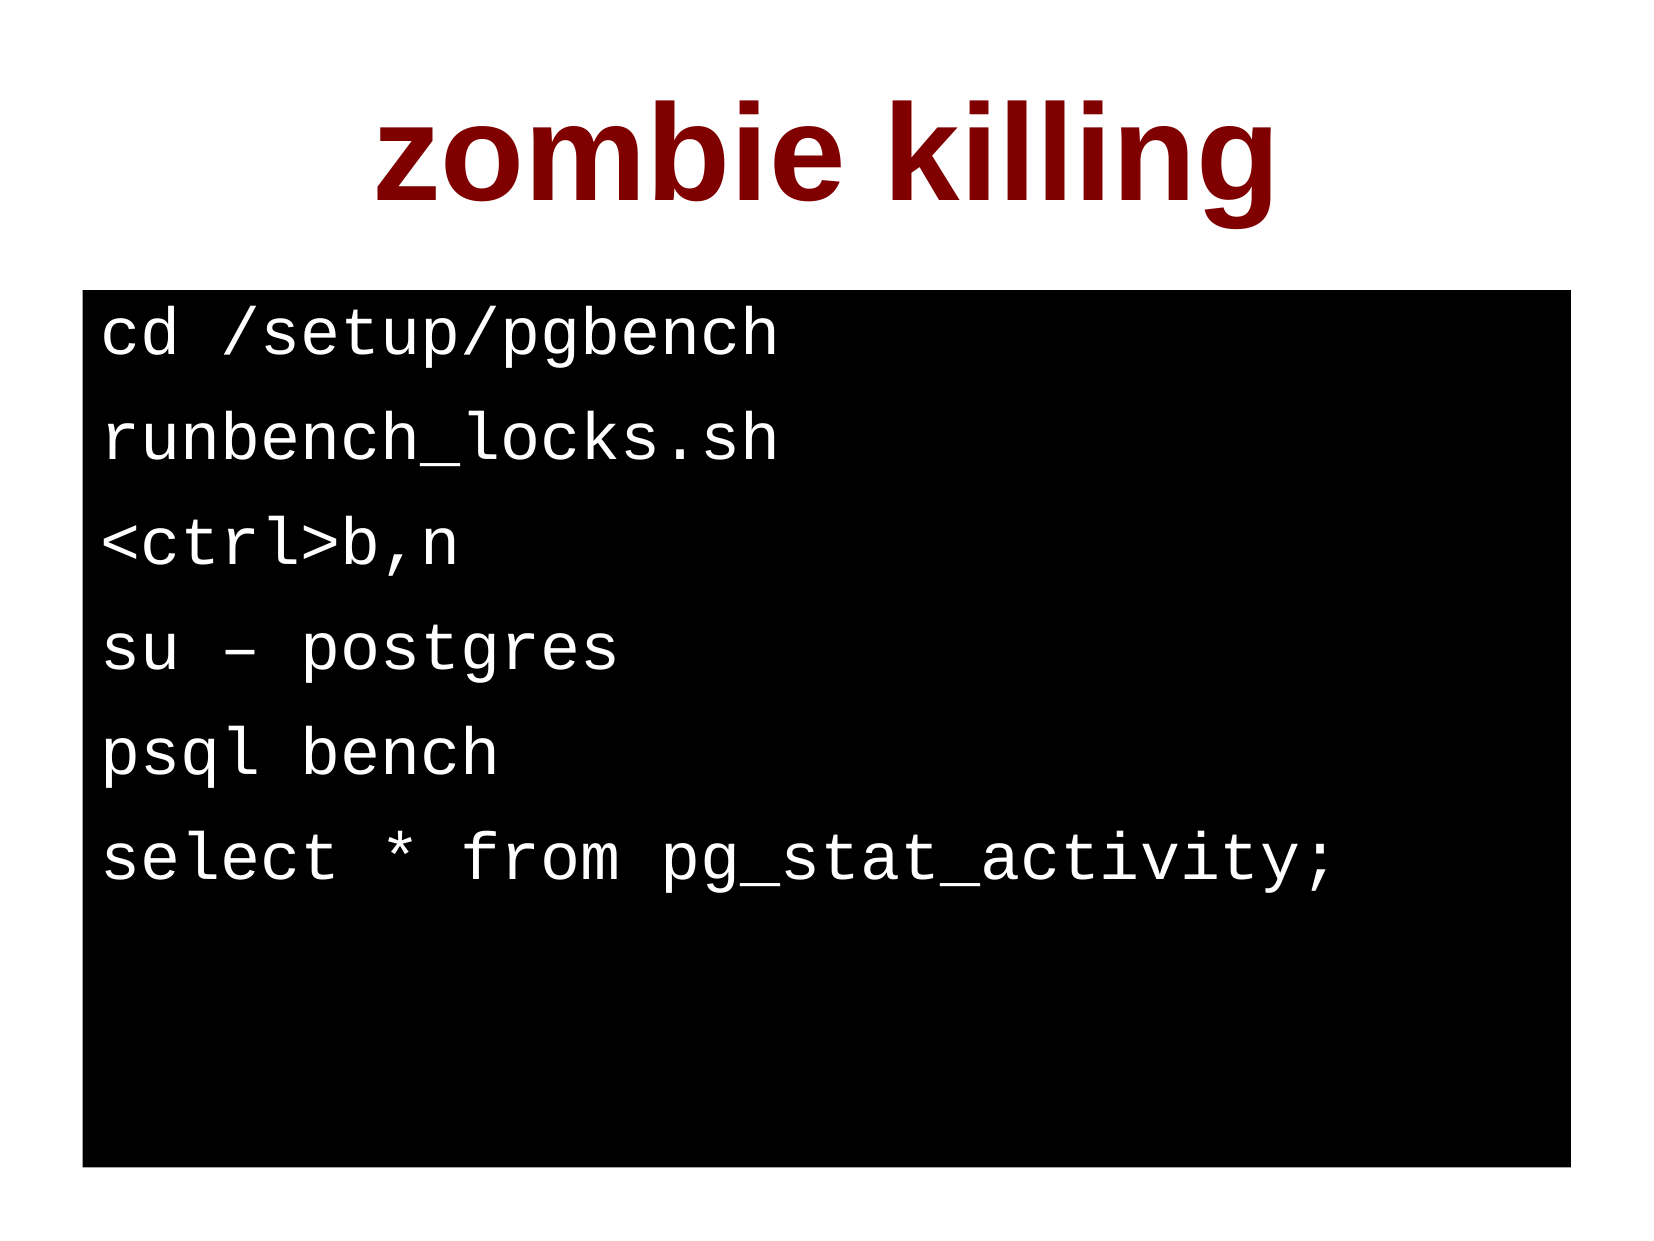

# zombie killing
cd /setup/pgbench
runbench_locks.sh
<ctrl>b,n
su – postgres
psql bench
select * from pg_stat_activity;